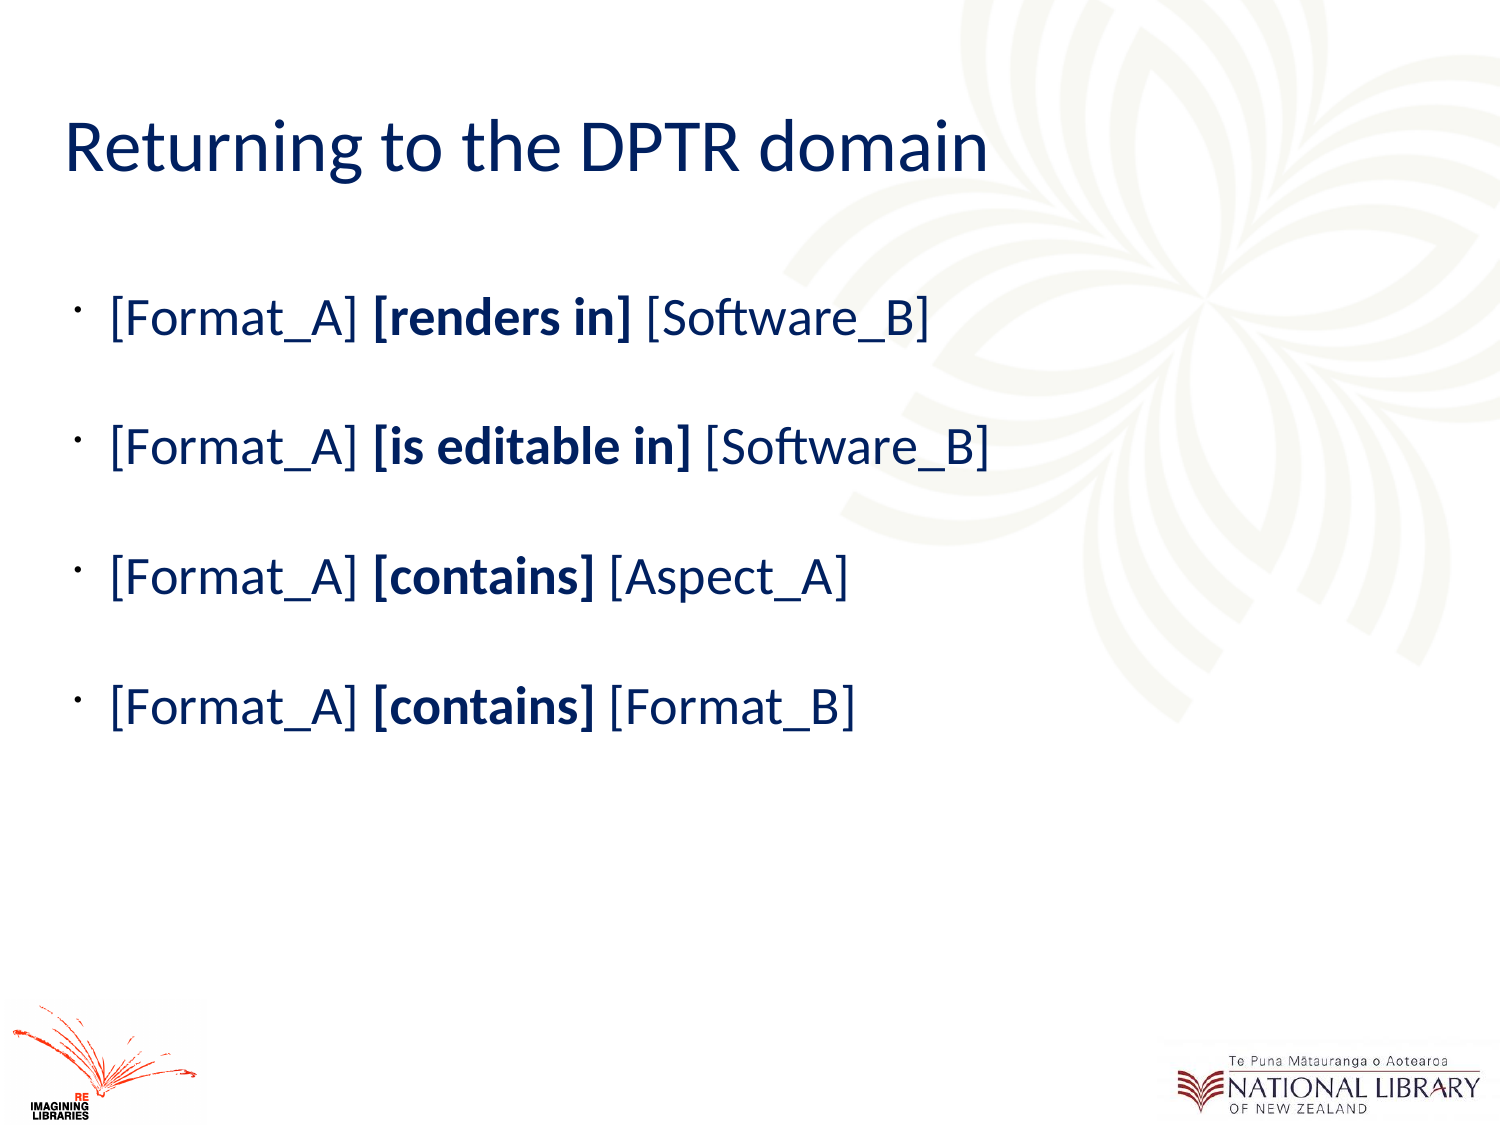

Returning to the DPTR domain
[Format_A] [renders in] [Software_B]
[Format_A] [is editable in] [Software_B]
[Format_A] [contains] [Aspect_A]
[Format_A] [contains] [Format_B]